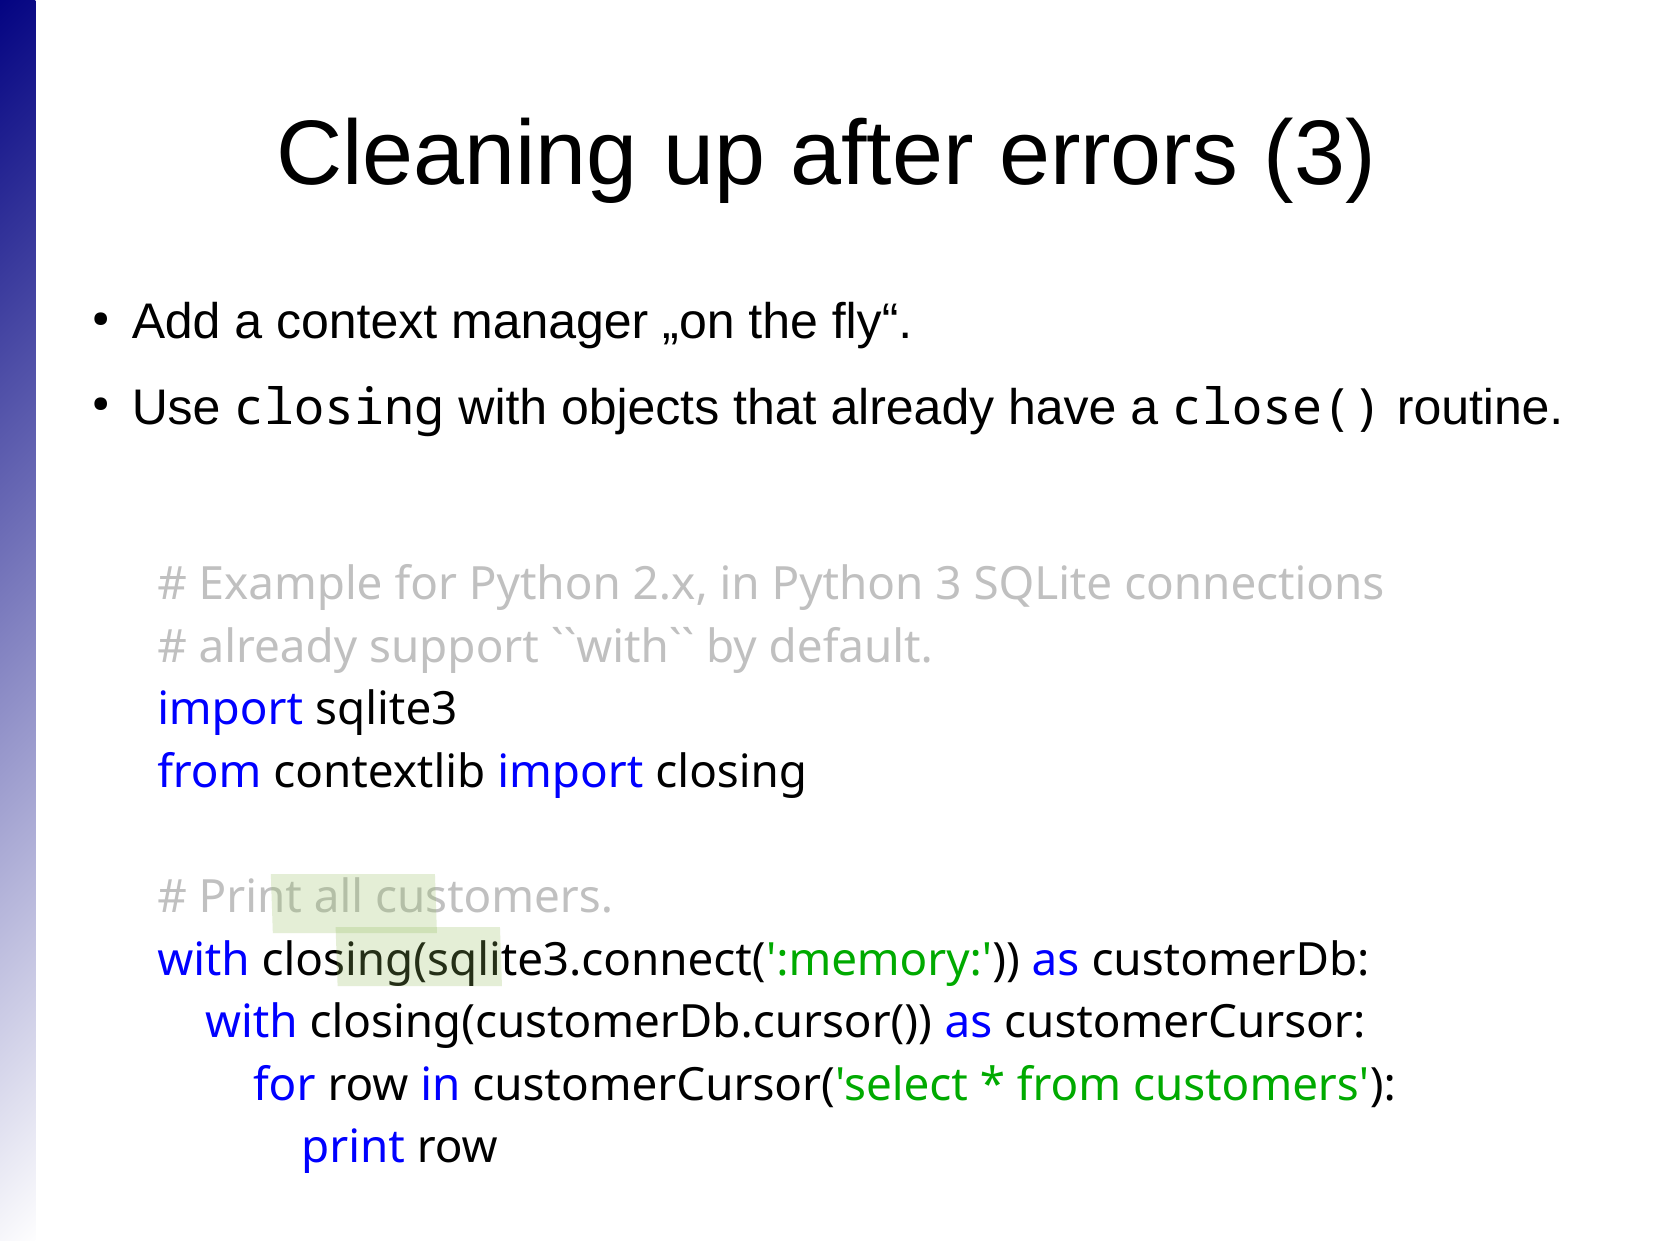

# Cleaning up after errors (3)
Add a context manager „on the fly“.
Use closing with objects that already have a close() routine.
 # Example for Python 2.x, in Python 3 SQLite connections
 # already support ``with`` by default.
 import sqlite3
 from contextlib import closing
 # Print all customers.
 with closing(sqlite3.connect(':memory:')) as customerDb:
 with closing(customerDb.cursor()) as customerCursor:
 for row in customerCursor('select * from customers'):
 print row